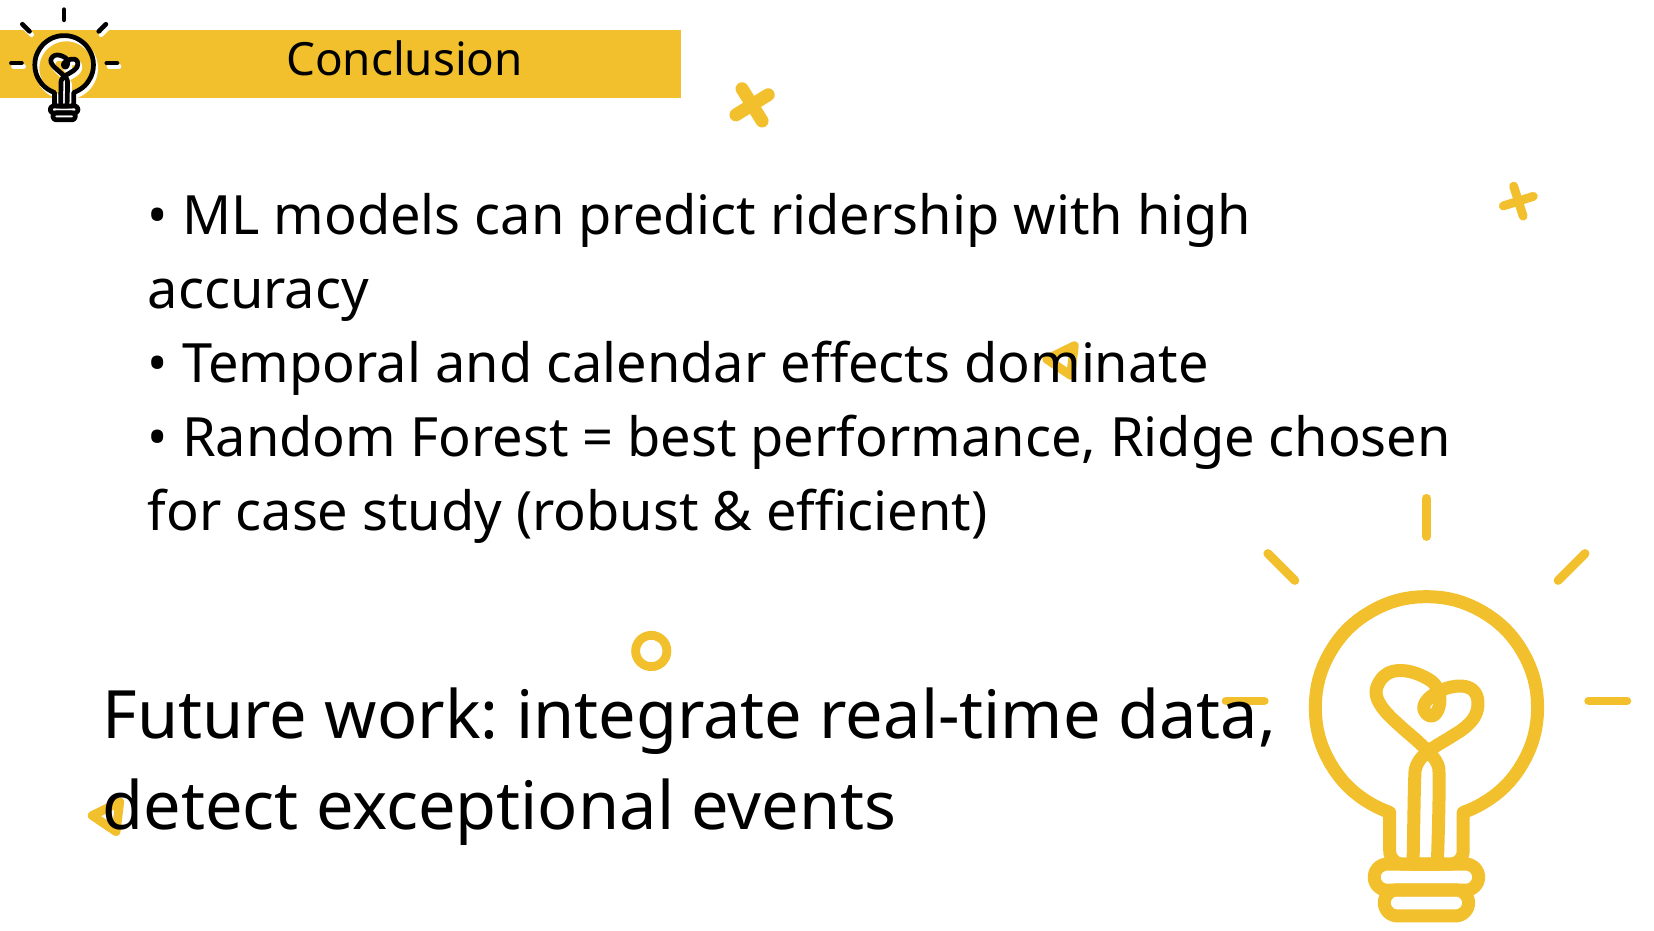

Conclusion
• ML models can predict ridership with high accuracy
• Temporal and calendar effects dominate
• Random Forest = best performance, Ridge chosen for case study (robust & efficient)
Future work: integrate real-time data, detect exceptional events